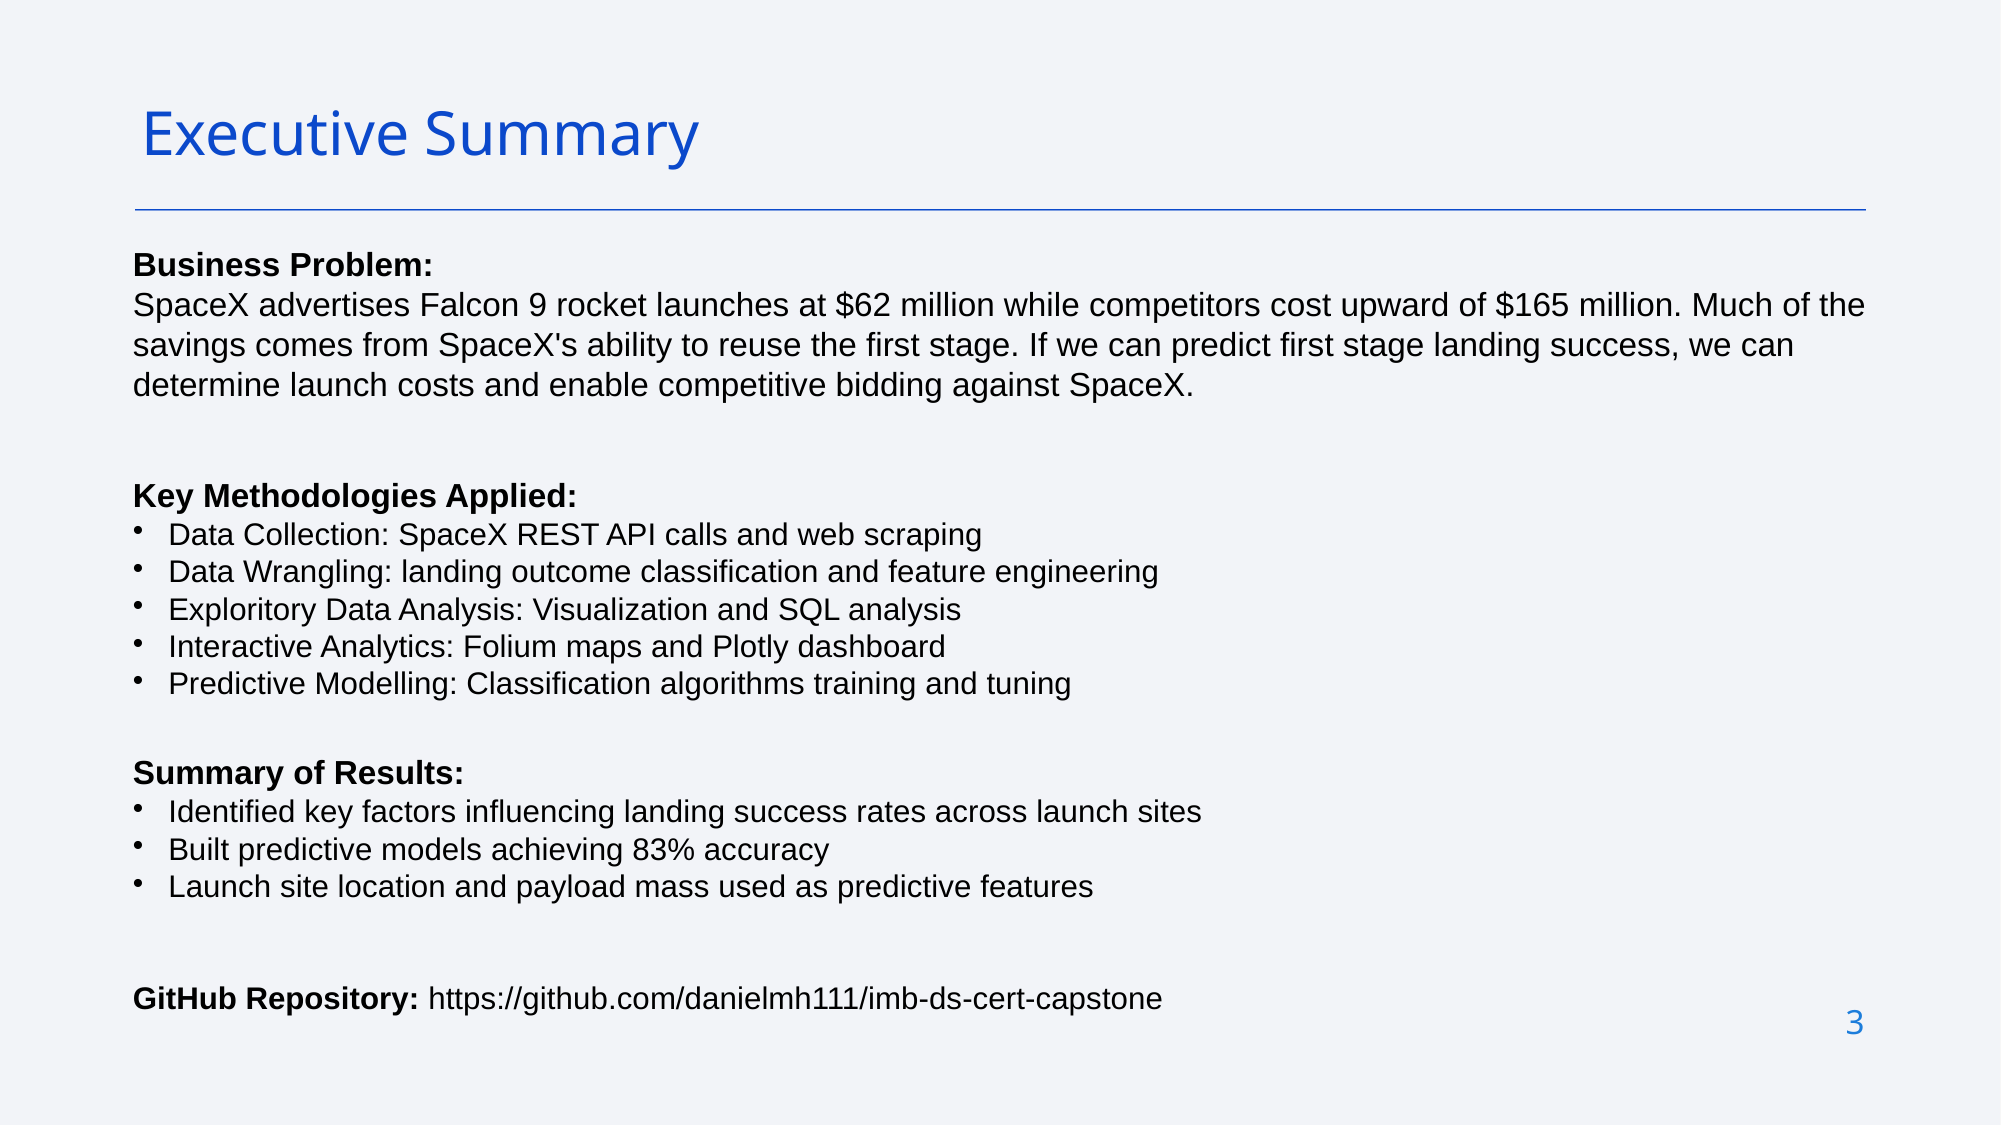

Executive Summary
Business Problem:
SpaceX advertises Falcon 9 rocket launches at $62 million while competitors cost upward of $165 million. Much of the savings comes from SpaceX's ability to reuse the first stage. If we can predict first stage landing success, we can determine launch costs and enable competitive bidding against SpaceX.
Key Methodologies Applied:
Data Collection: SpaceX REST API calls and web scraping
Data Wrangling: landing outcome classification and feature engineering
Exploritory Data Analysis: Visualization and SQL analysis
Interactive Analytics: Folium maps and Plotly dashboard
Predictive Modelling: Classification algorithms training and tuning
Summary of Results:
Identified key factors influencing landing success rates across launch sites
Built predictive models achieving 83% accuracy
Launch site location and payload mass used as predictive features
GitHub Repository: https://github.com/danielmh111/imb-ds-cert-capstone